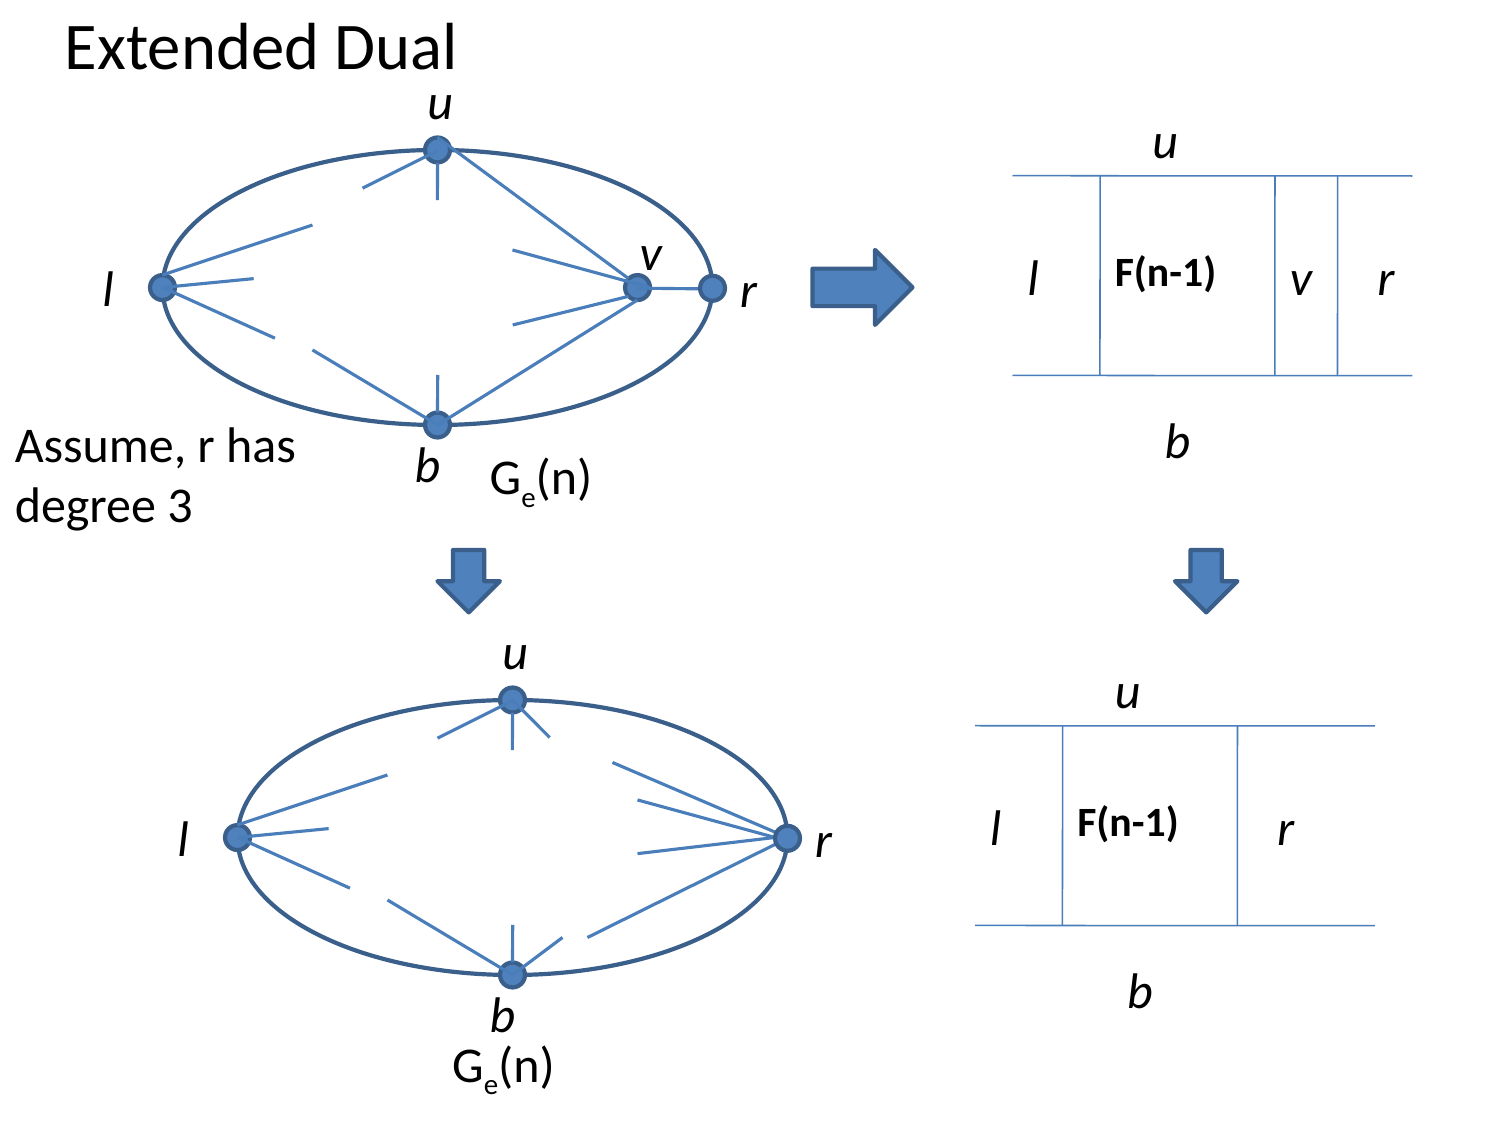

Extended Dual
u
u
v
F(n-1)
l
v
r
l
r
b
Assume, r has degree 3
b
Ge(n)
u
u
F(n-1)
l
r
l
r
b
b
Ge(n)